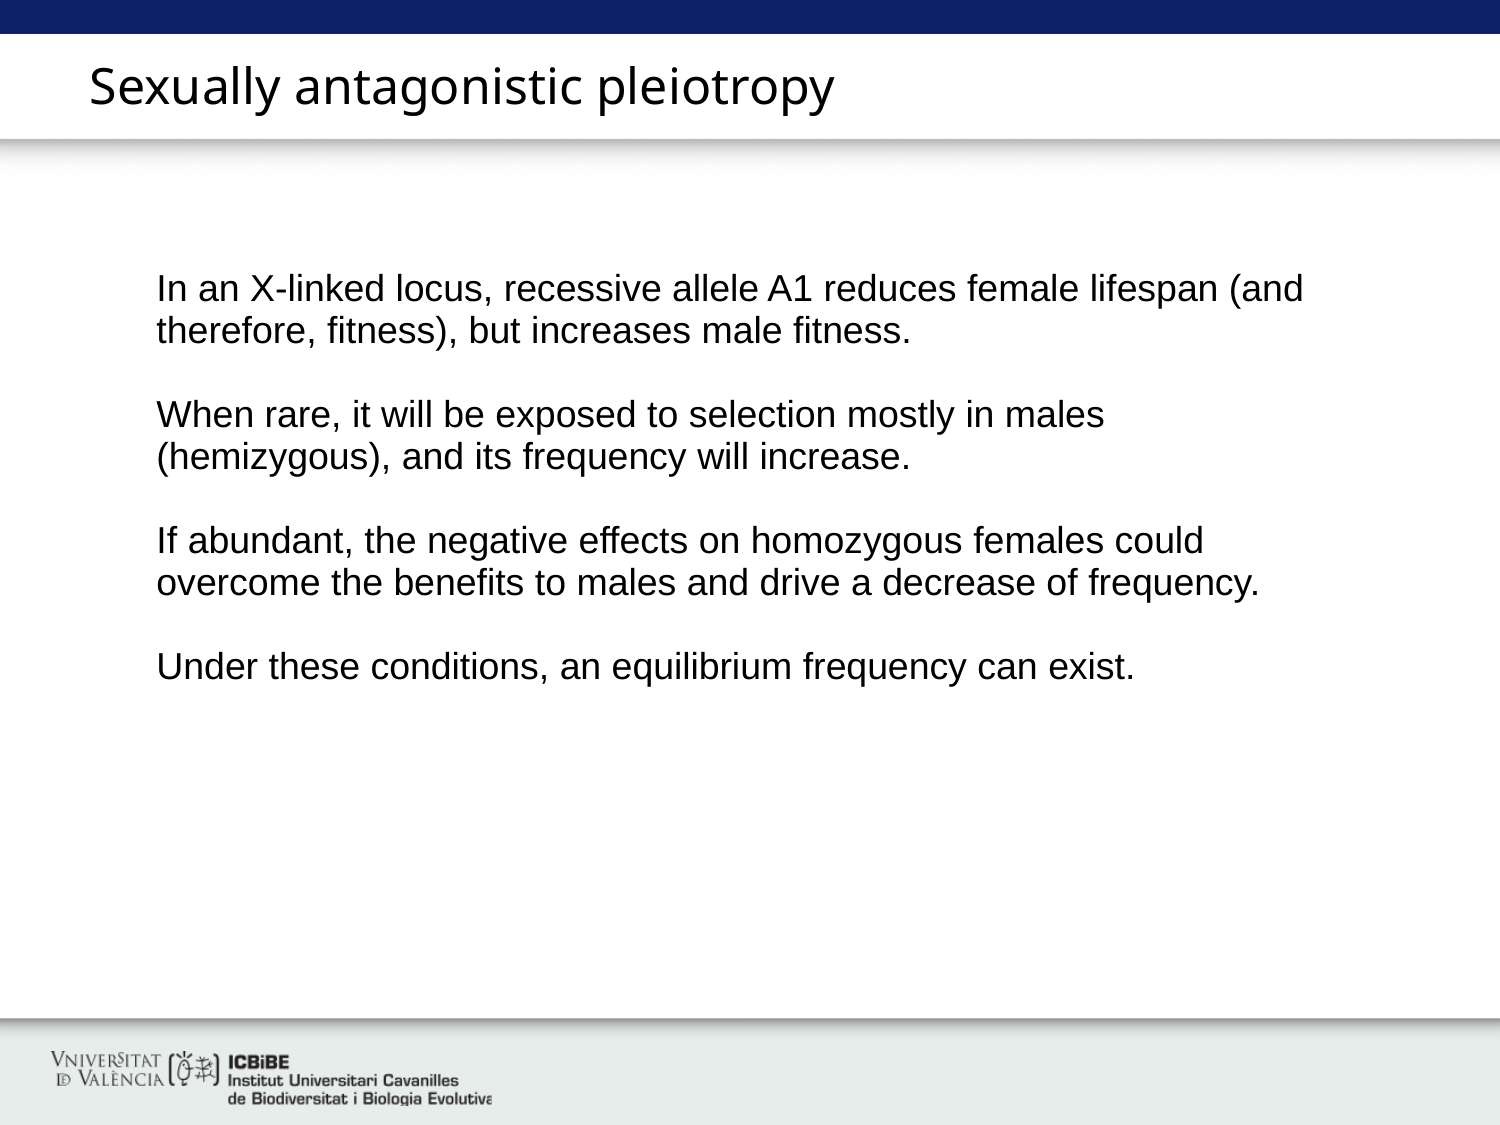

# Sexually antagonistic pleiotropy
In an X-linked locus, recessive allele A1 reduces female lifespan (and therefore, fitness), but increases male fitness.
When rare, it will be exposed to selection mostly in males (hemizygous), and its frequency will increase.
If abundant, the negative effects on homozygous females could overcome the benefits to males and drive a decrease of frequency.
Under these conditions, an equilibrium frequency can exist.